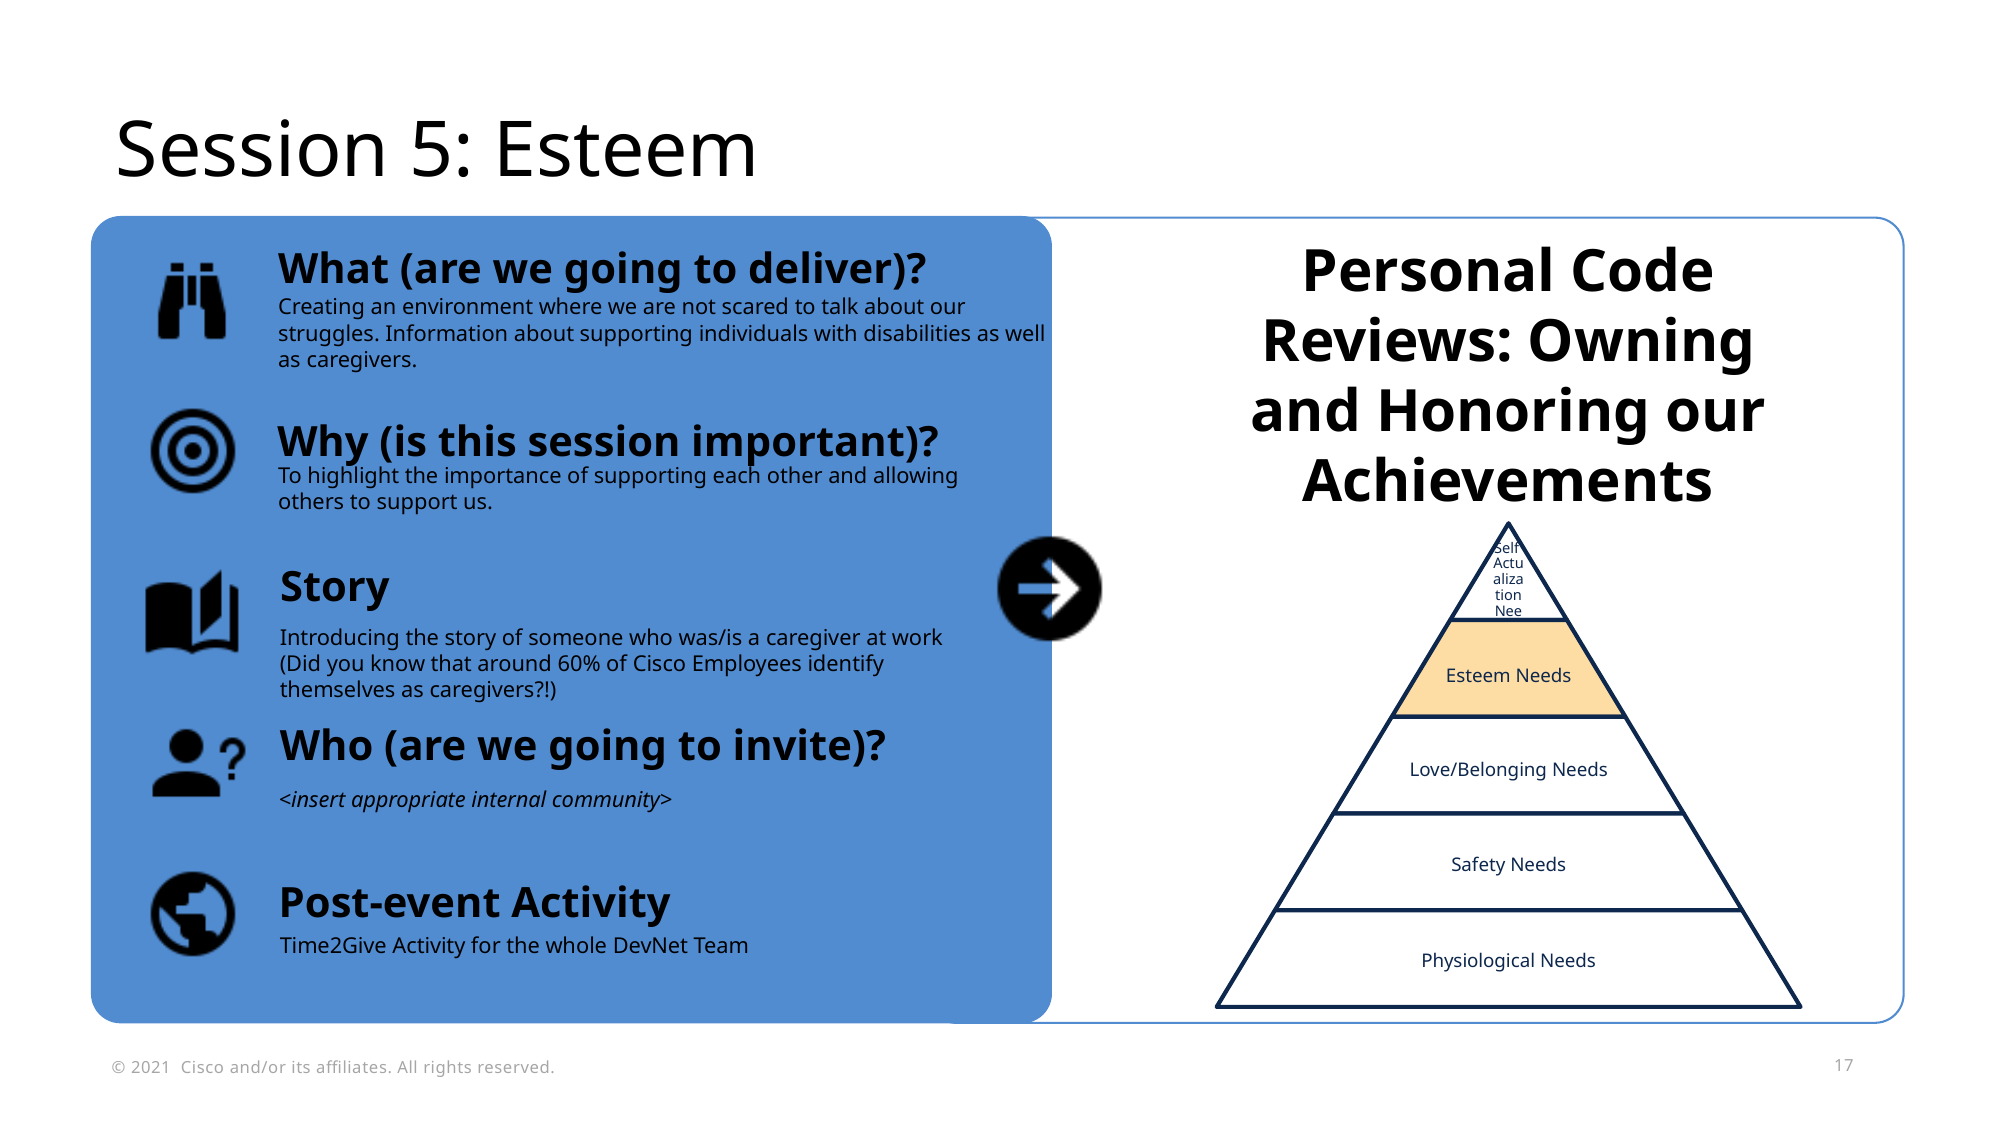

# Session 5: Esteem
Personal Code Reviews: Owning and Honoring our Achievements
What (are we going to deliver)?
Creating an environment where we are not scared to talk about our struggles. Information about supporting individuals with disabilities as well as caregivers.
Why (is this session important)?
To highlight the importance of supporting each other and allowing others to support us.
Self
Actualization Needs
Esteem Needs
Love/Belonging Needs
Safety Needs
Physiological Needs
Story
Introducing the story of someone who was/is a caregiver at work (Did you know that around 60% of Cisco Employees identify themselves as caregivers?!)
Who (are we going to invite)?
<insert appropriate internal community>
Post-event Activity
Time2Give Activity for the whole DevNet Team